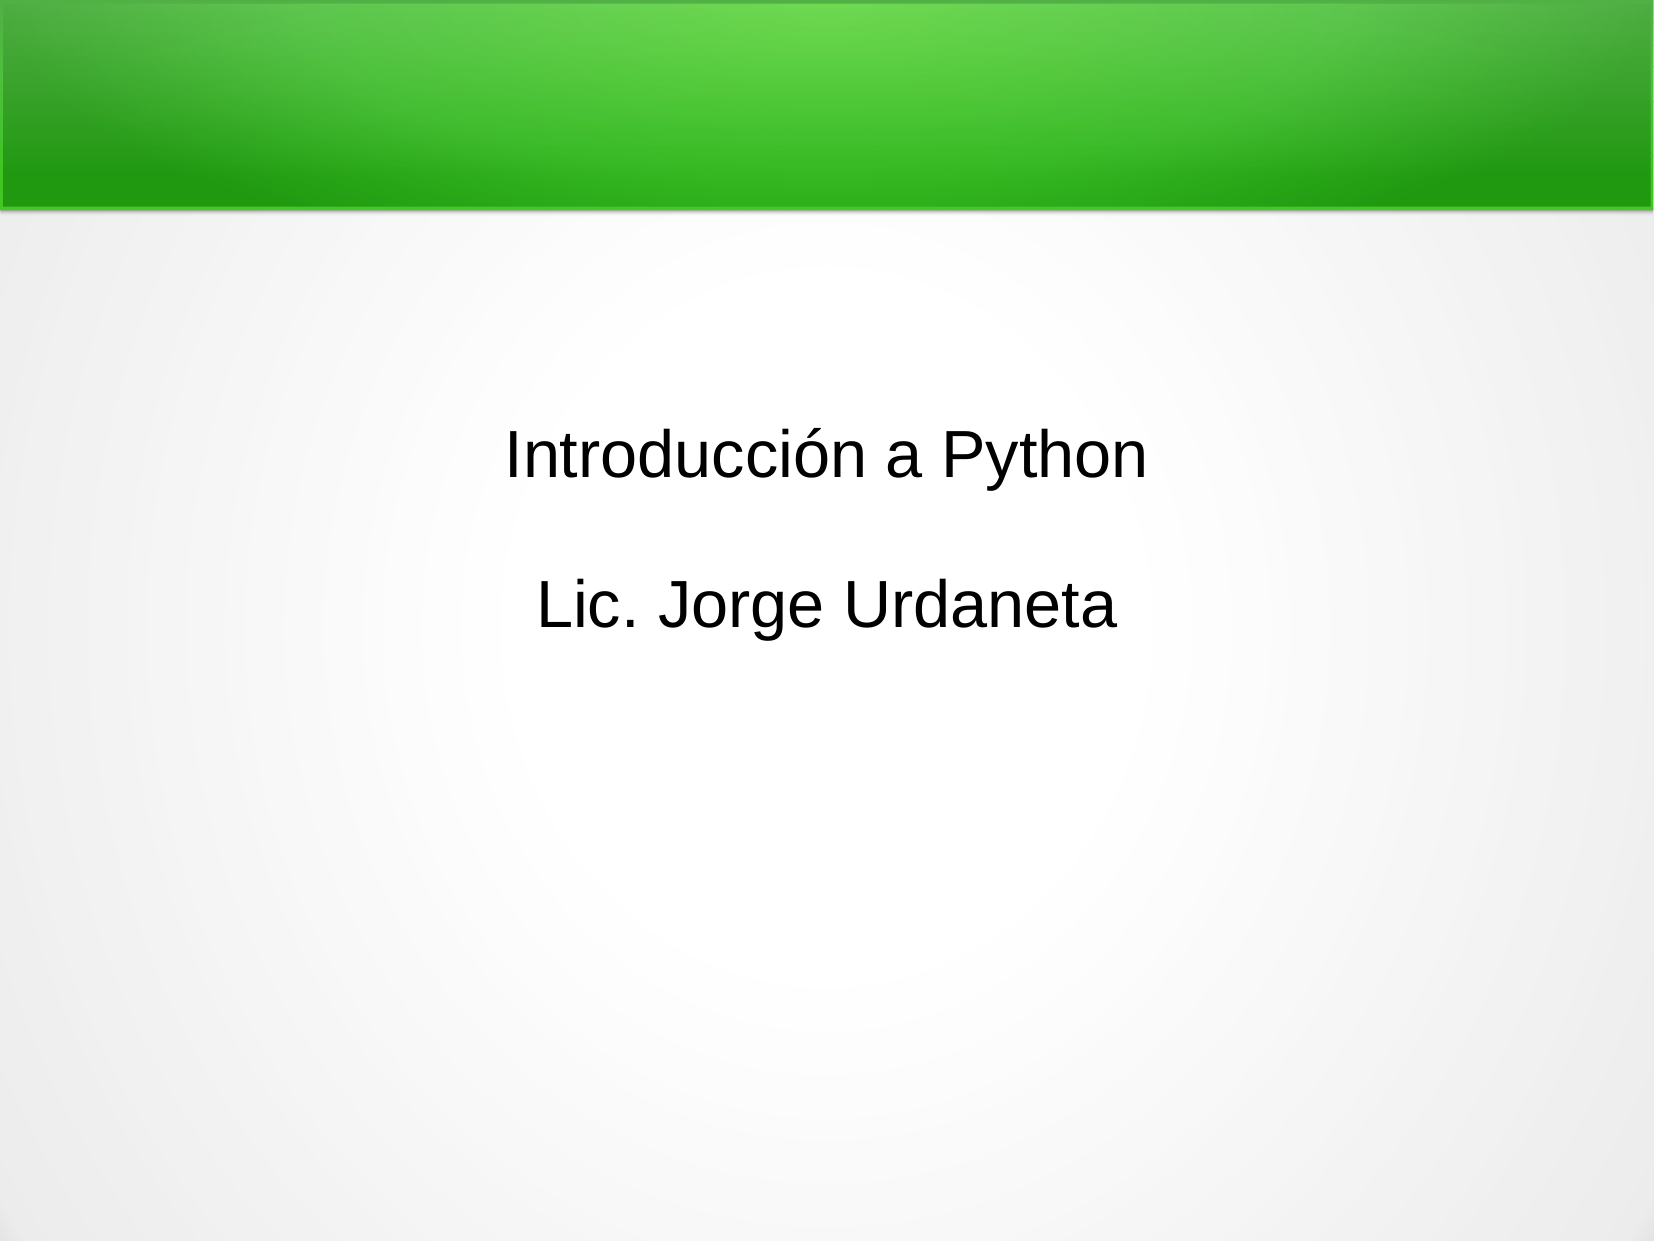

# Introducción a Python
Lic. Jorge Urdaneta